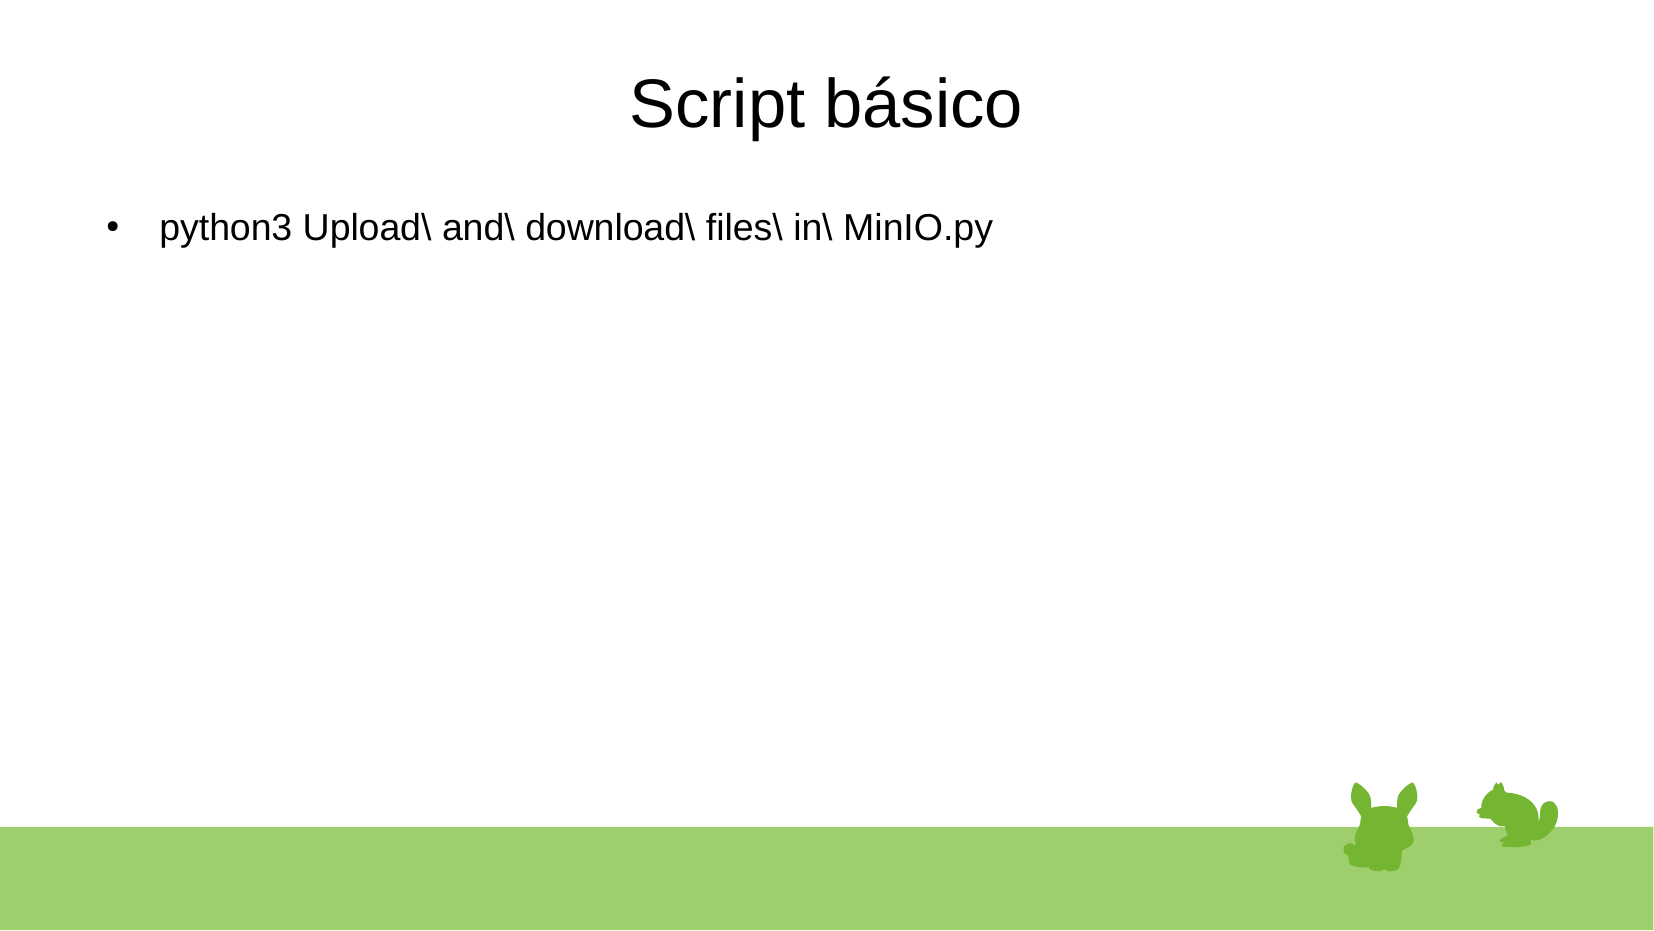

# Script básico
python3 Upload\ and\ download\ files\ in\ MinIO.py